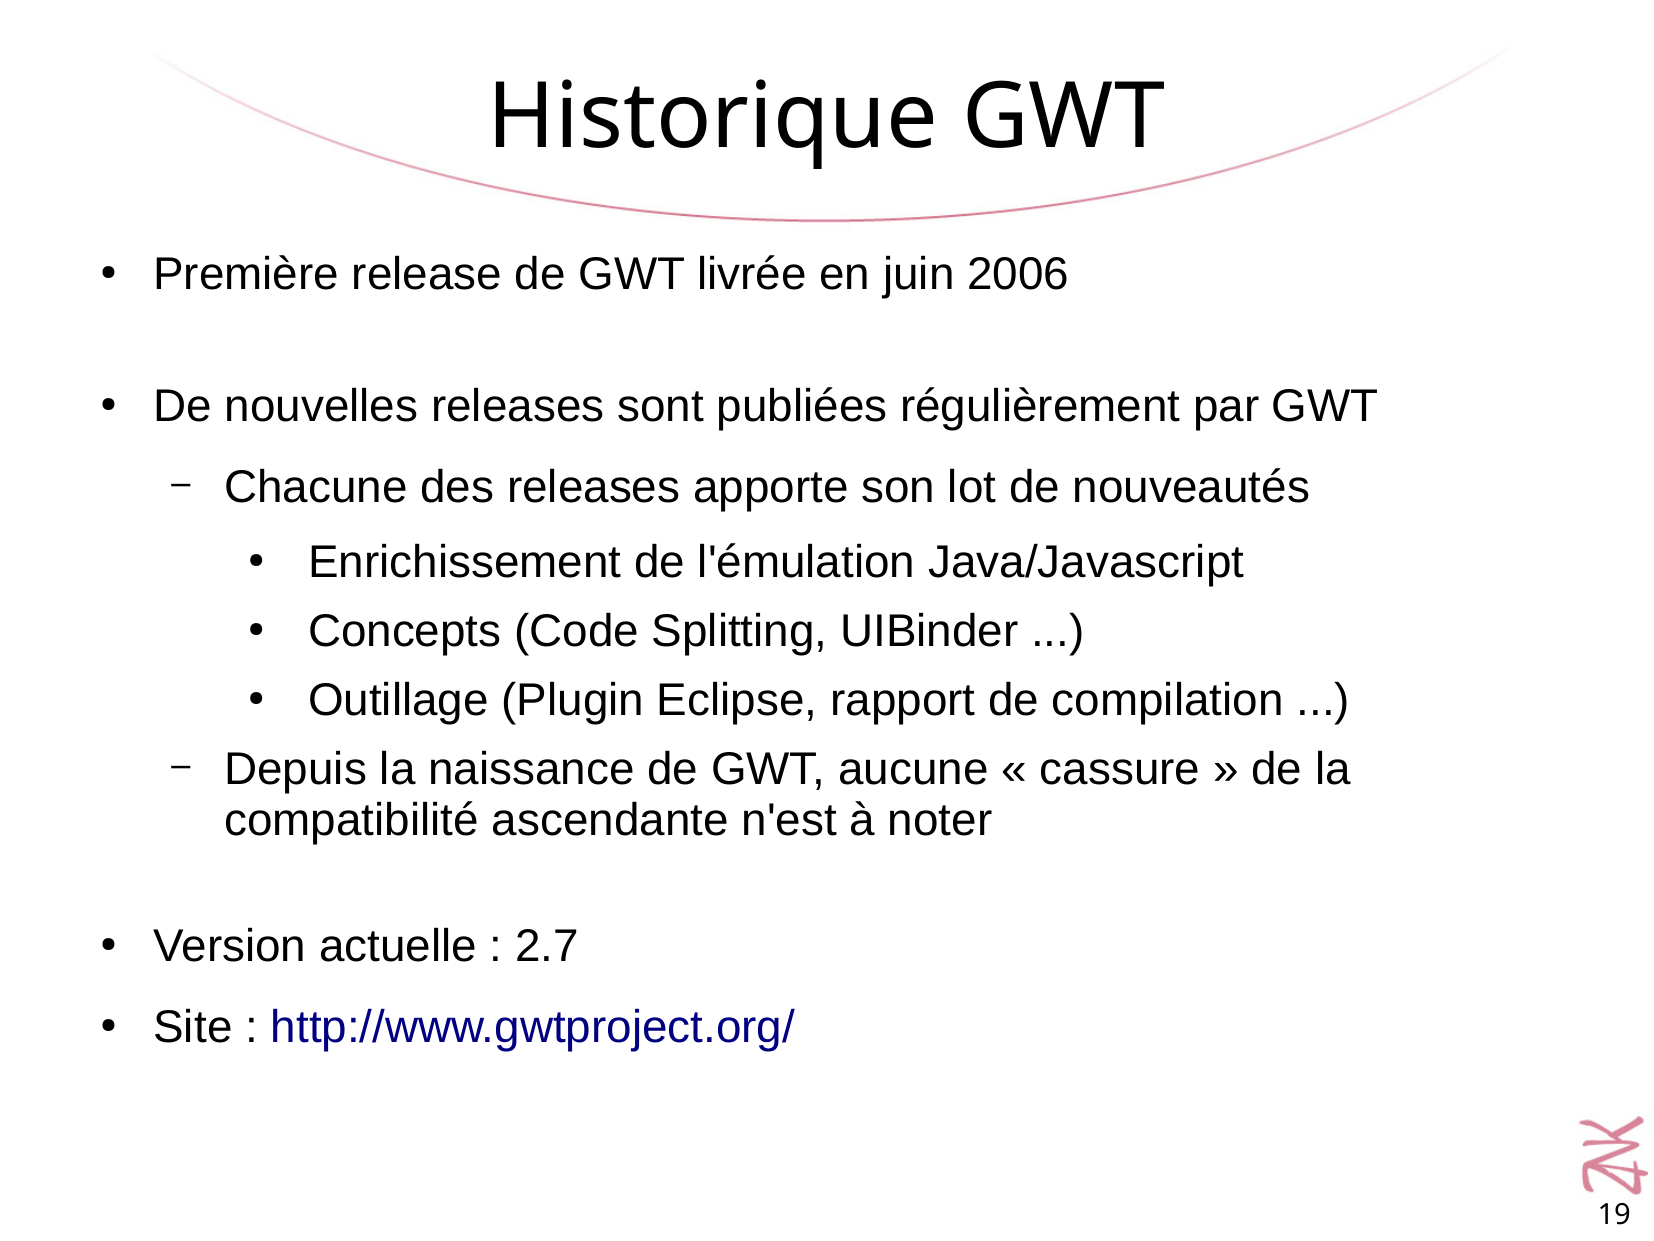

# Historique GWT
Première release de GWT livrée en juin 2006
De nouvelles releases sont publiées régulièrement par GWT
Chacune des releases apporte son lot de nouveautés
 Enrichissement de l'émulation Java/Javascript
 Concepts (Code Splitting, UIBinder ...)
 Outillage (Plugin Eclipse, rapport de compilation ...)
Depuis la naissance de GWT, aucune « cassure » de la compatibilité ascendante n'est à noter
Version actuelle : 2.7
Site : http://www.gwtproject.org/
19